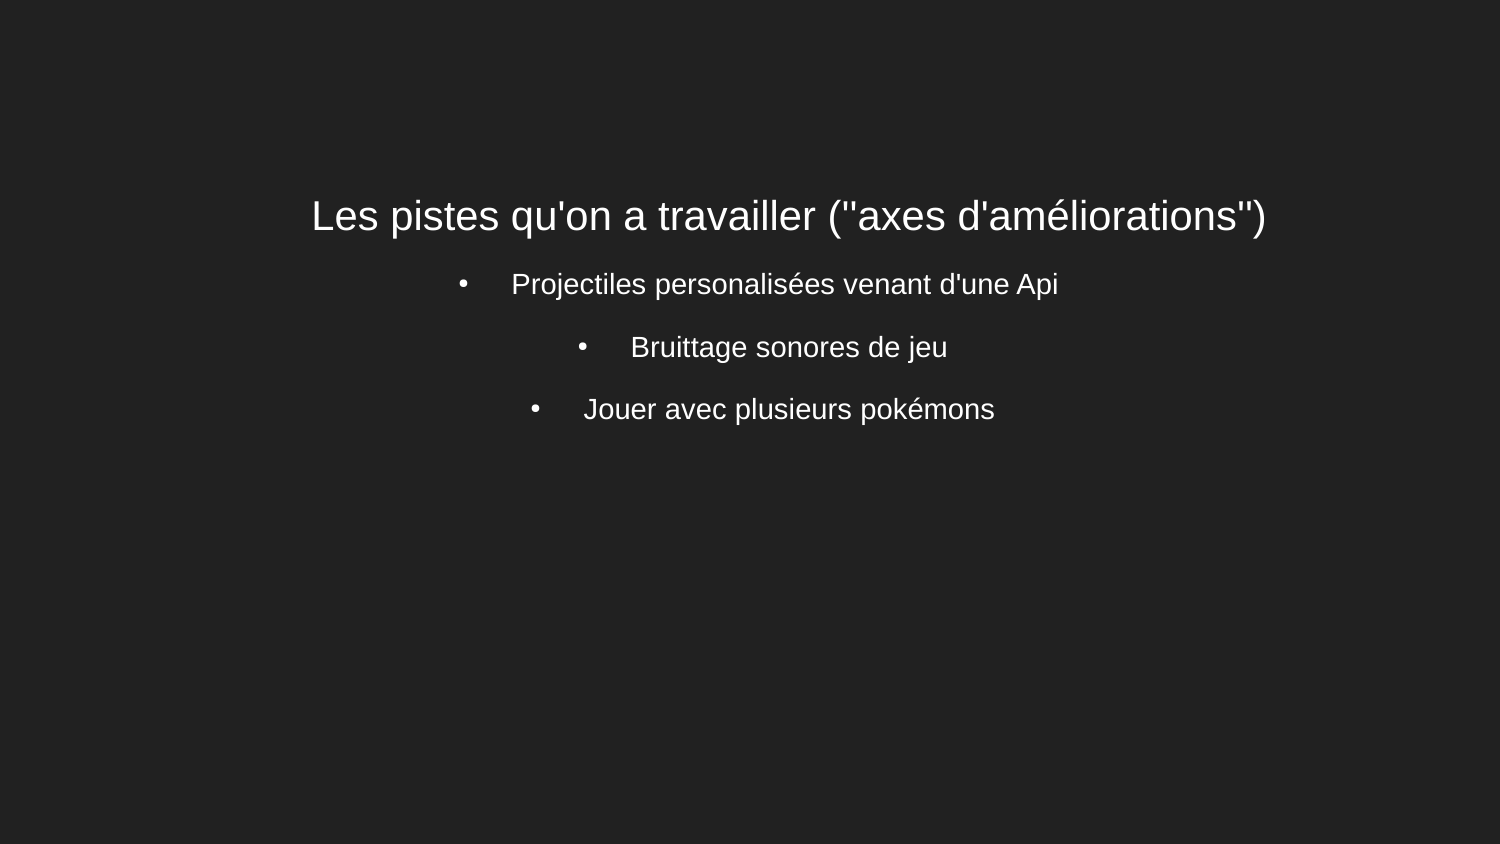

# Les pistes qu'on a travailler (''axes d'améliorations'')
Projectiles personalisées venant d'une Api
Bruittage sonores de jeu
Jouer avec plusieurs pokémons